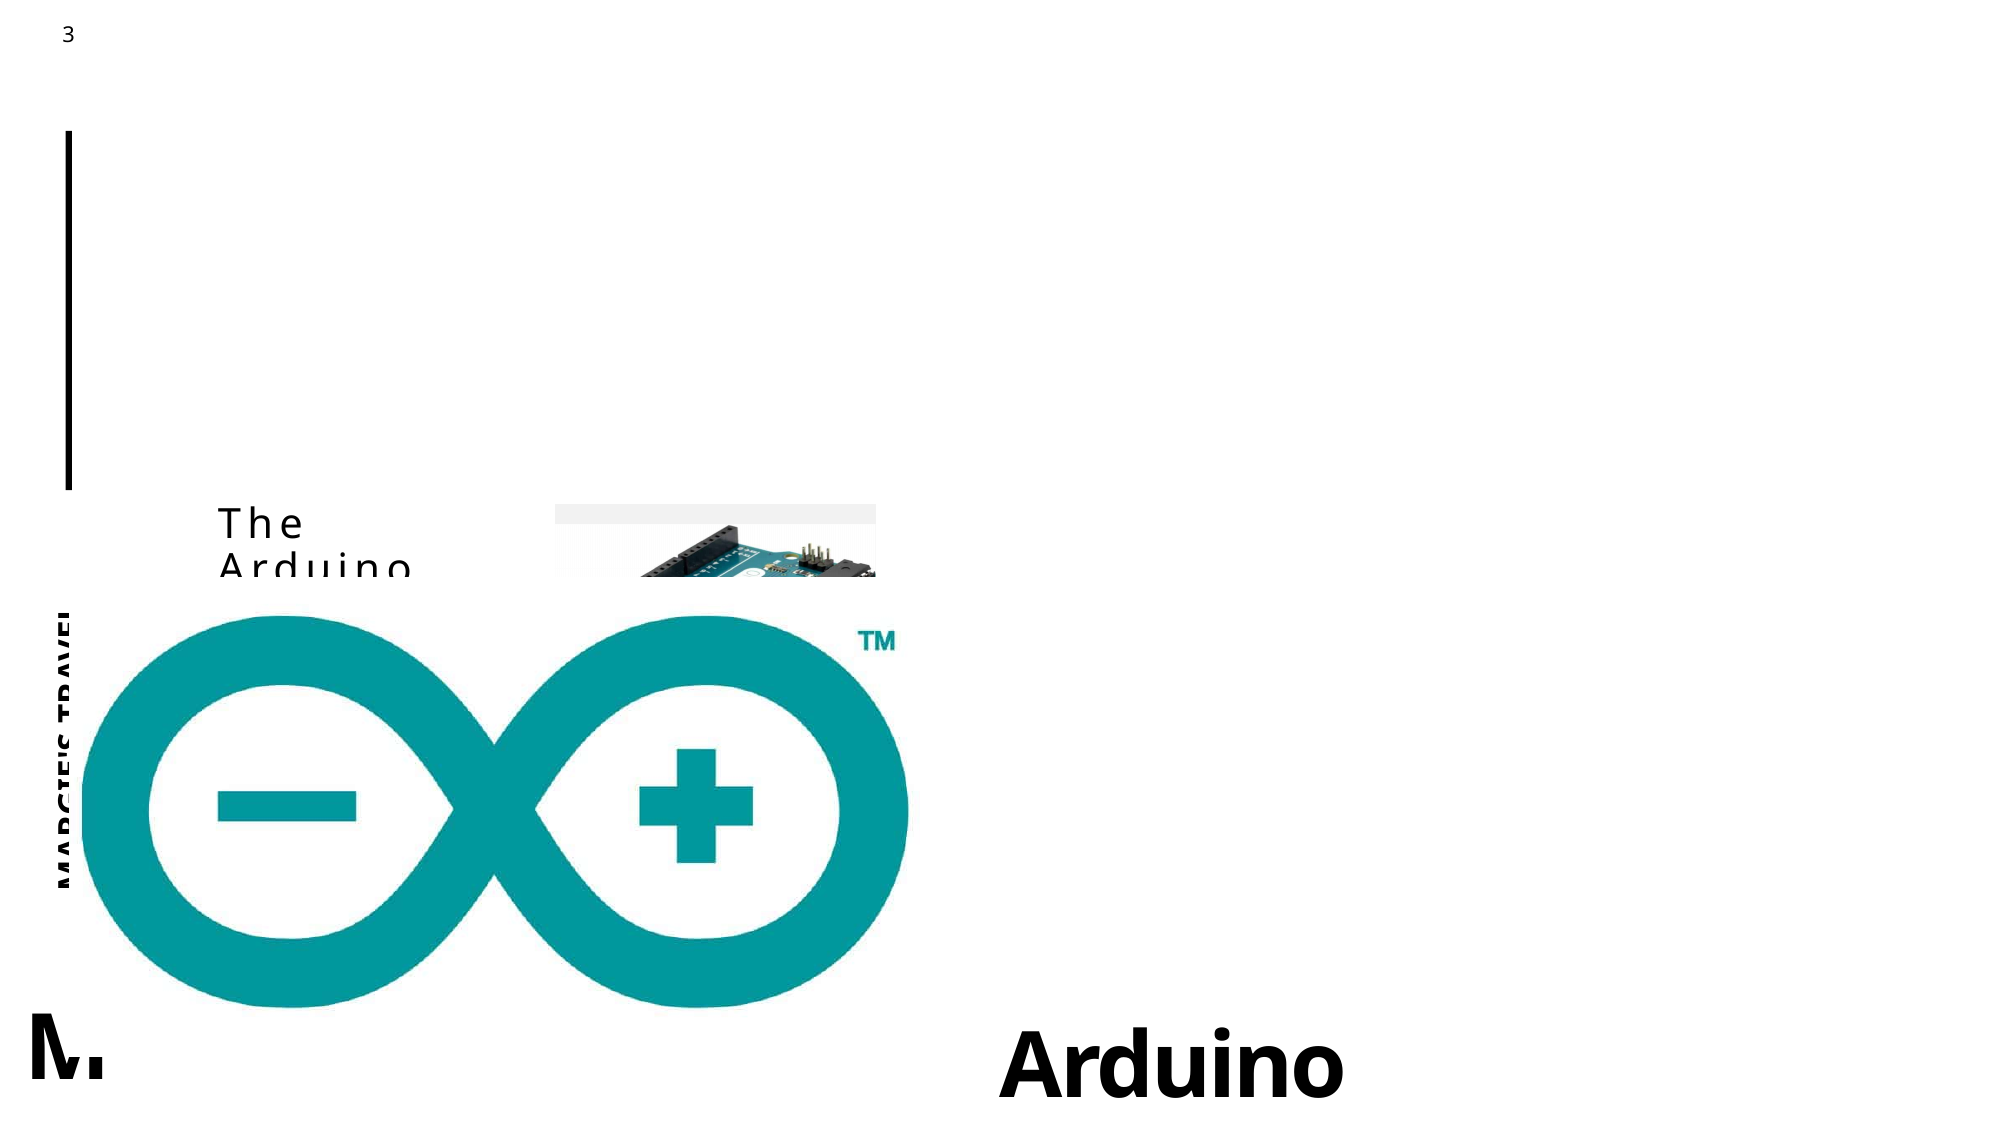

# Arduino
The Arduino Library will be Utilized